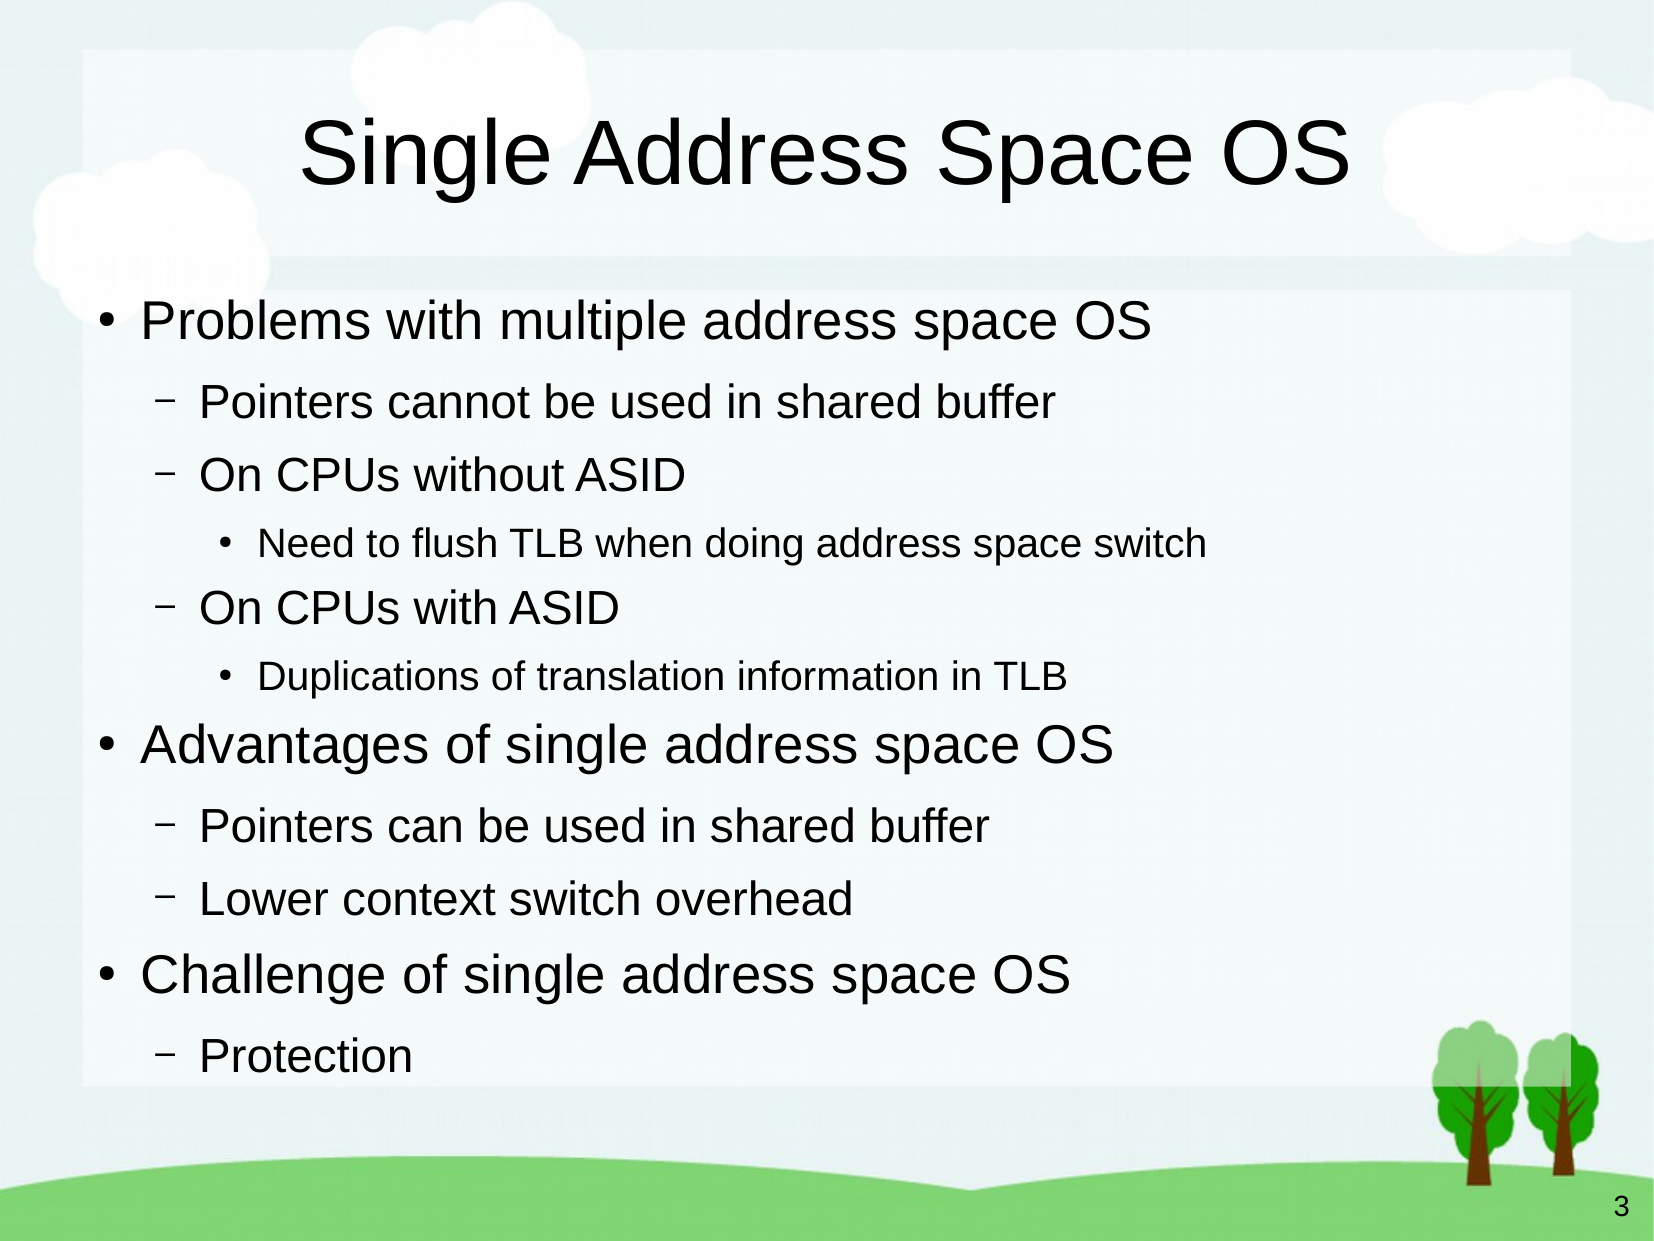

# Single Address Space OS
Problems with multiple address space OS
Pointers cannot be used in shared buffer
On CPUs without ASID
Need to flush TLB when doing address space switch
On CPUs with ASID
Duplications of translation information in TLB
Advantages of single address space OS
Pointers can be used in shared buffer
Lower context switch overhead
Challenge of single address space OS
Protection
3